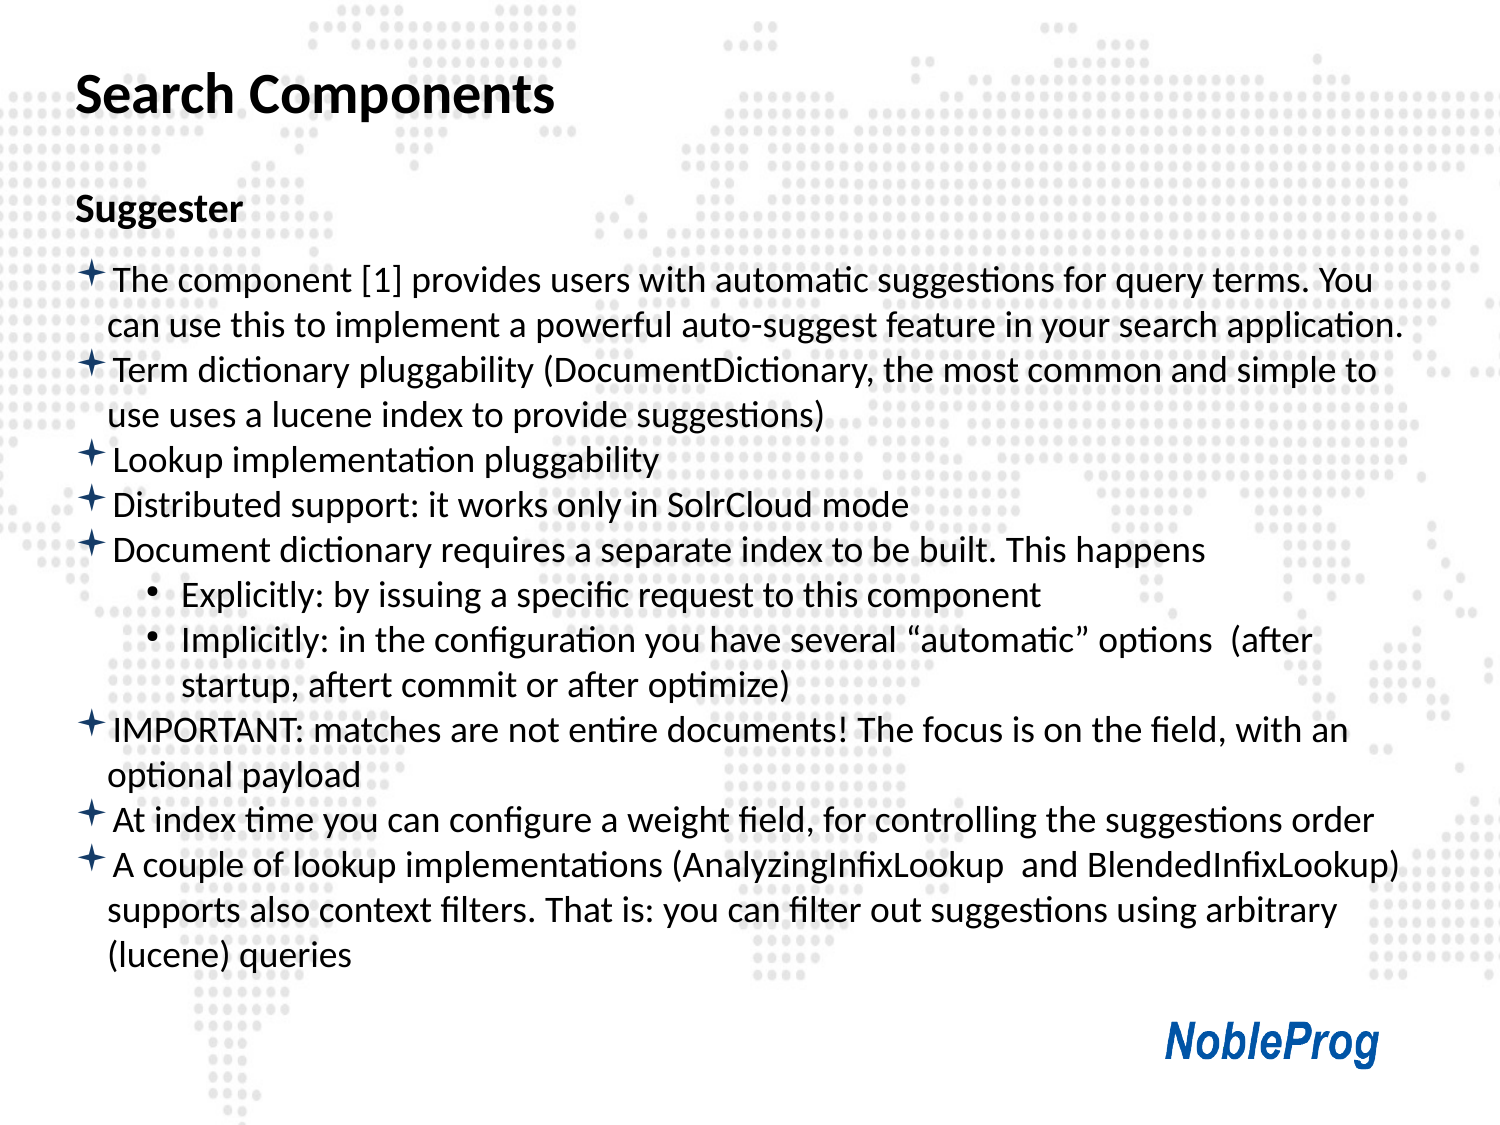

Search Components
Suggester
The component [1] provides users with automatic suggestions for query terms. You can use this to implement a powerful auto-suggest feature in your search application.
Term dictionary pluggability (DocumentDictionary, the most common and simple to use uses a lucene index to provide suggestions)
Lookup implementation pluggability
Distributed support: it works only in SolrCloud mode
Document dictionary requires a separate index to be built. This happens
Explicitly: by issuing a specific request to this component
Implicitly: in the configuration you have several “automatic” options (after startup, aftert commit or after optimize)
IMPORTANT: matches are not entire documents! The focus is on the field, with an optional payload
At index time you can configure a weight field, for controlling the suggestions order
A couple of lookup implementations (AnalyzingInfixLookup and BlendedInfixLookup) supports also context filters. That is: you can filter out suggestions using arbitrary (lucene) queries
[1] https://cwiki.apache.org/confluence/display/solr/Suggester